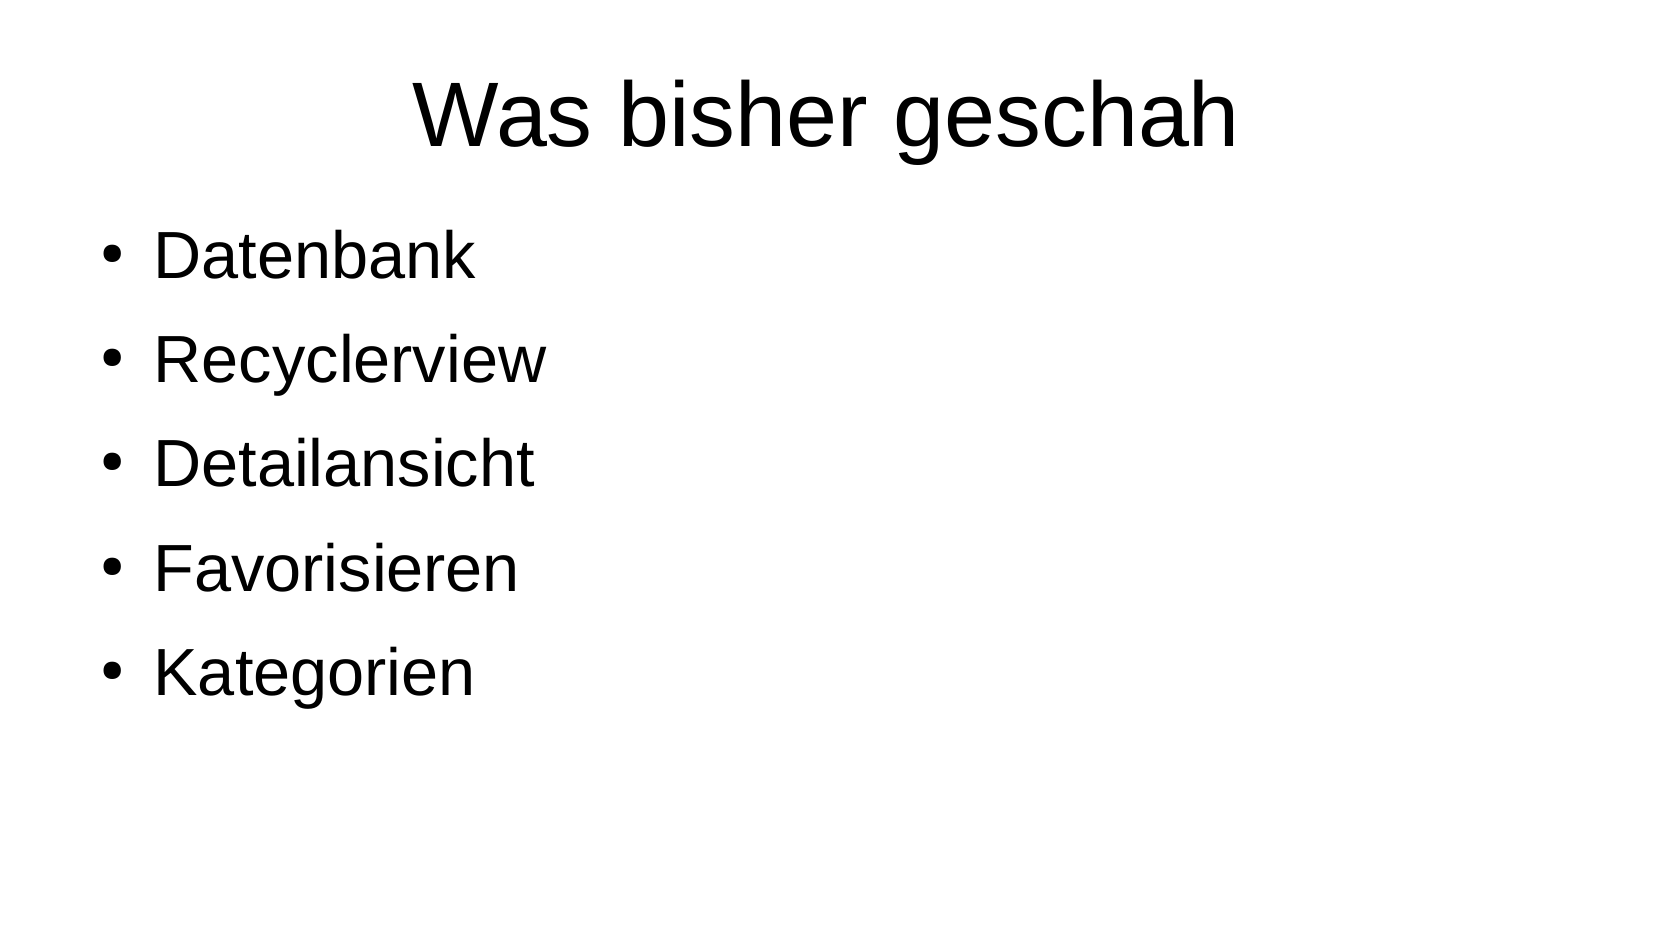

# Was bisher geschah
Datenbank
Recyclerview
Detailansicht
Favorisieren
Kategorien